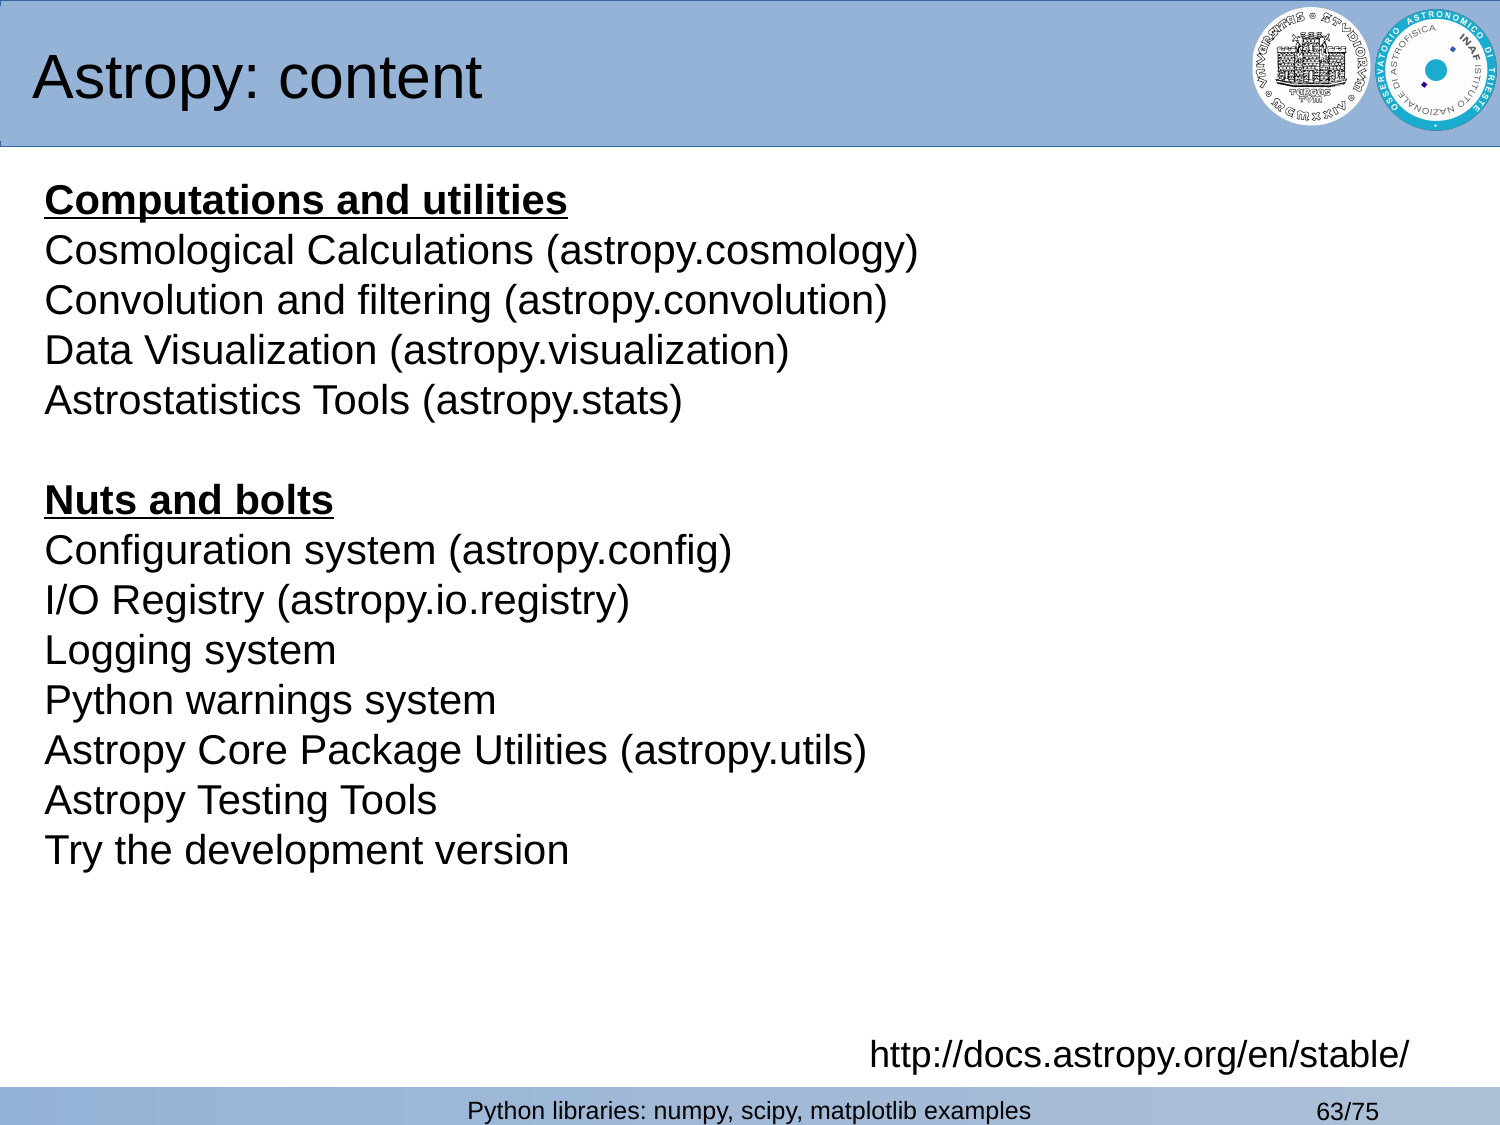

Astropy: content
# Computations and utilities
Cosmological Calculations (astropy.cosmology)
Convolution and filtering (astropy.convolution)
Data Visualization (astropy.visualization)
Astrostatistics Tools (astropy.stats)
Nuts and bolts
Configuration system (astropy.config)
I/O Registry (astropy.io.registry)
Logging system
Python warnings system
Astropy Core Package Utilities (astropy.utils)
Astropy Testing Tools
Try the development version
											http://docs.astropy.org/en/stable/